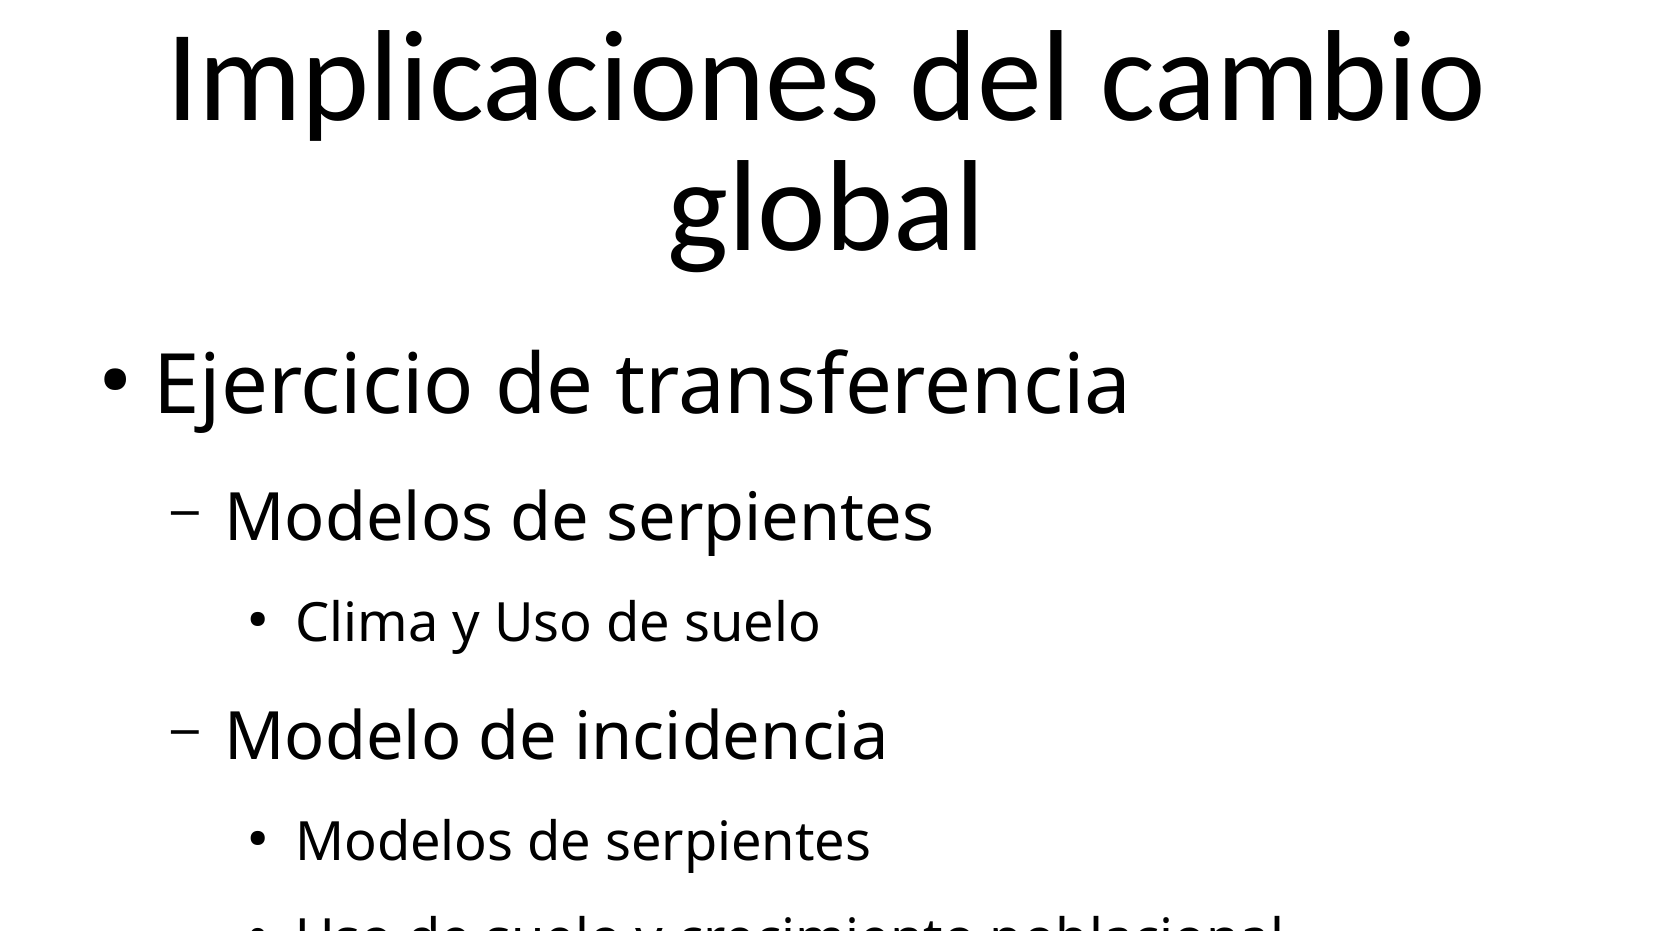

# Implicaciones del cambio global
Ejercicio de transferencia
Modelos de serpientes
Clima y Uso de suelo
Modelo de incidencia
Modelos de serpientes
Uso de suelo y crecimiento poblacional